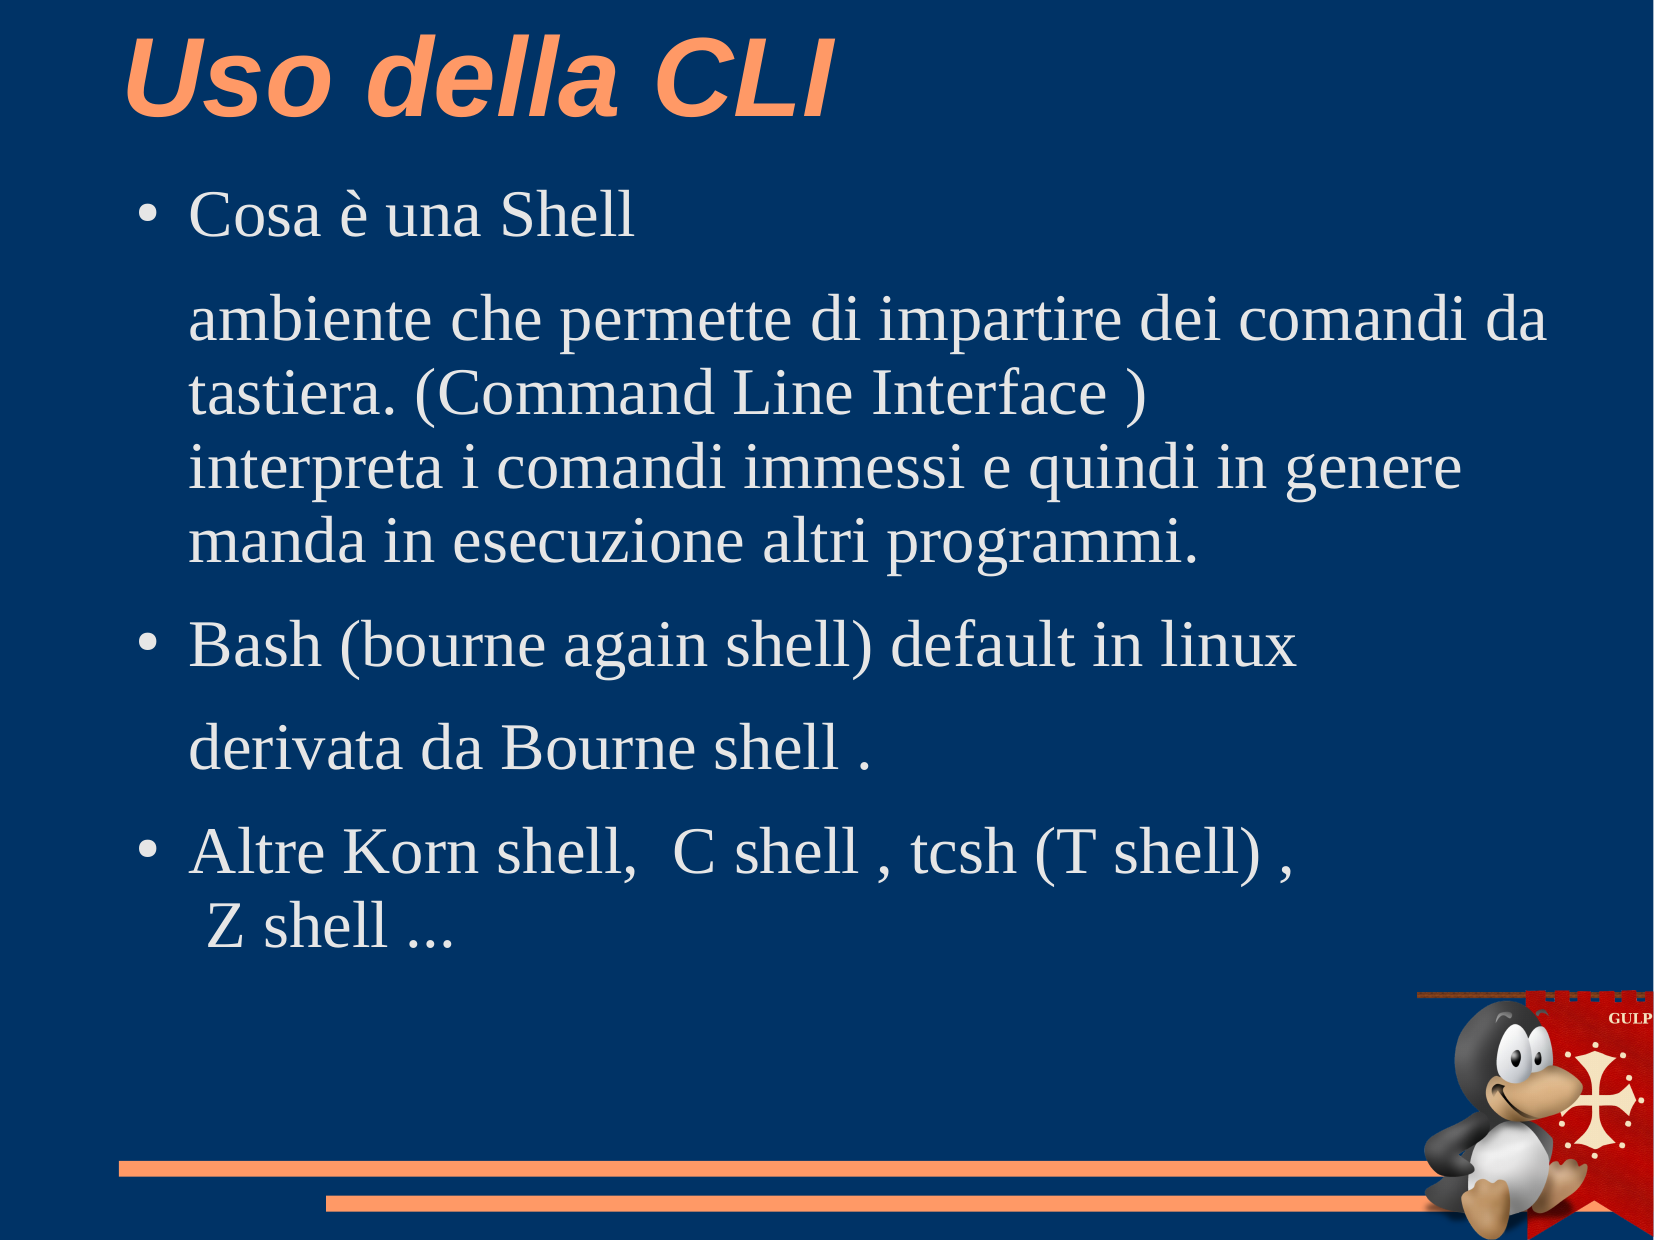

# Uso della CLI
Cosa è una Shell
ambiente che permette di impartire dei comandi da tastiera. (Command Line Interface )
interpreta i comandi immessi e quindi in genere manda in esecuzione altri programmi.
Bash (bourne again shell) default in linux
derivata da Bourne shell .
Altre Korn shell, C shell , tcsh (T shell) ,
 Z shell ...